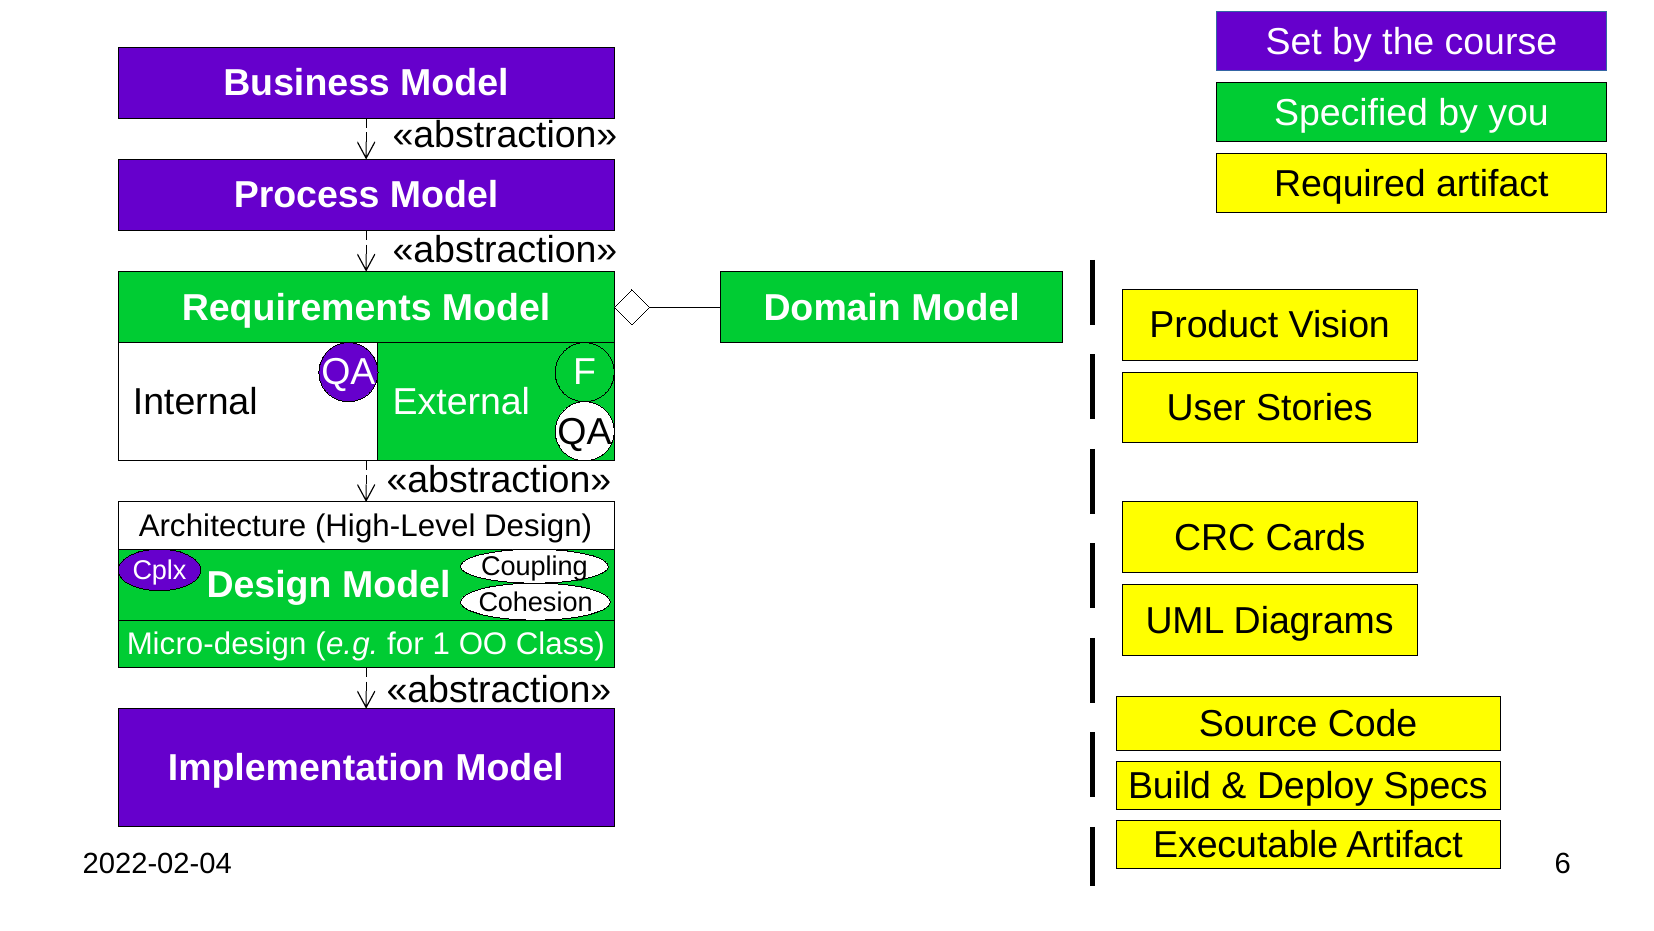

Set by the course
Specified by you
Required artifact
Business Model
«abstraction»
Process Model
«abstraction»
Requirements Model
Domain Model
Product Vision
Internal
QA
External
F
User Stories
QA
«abstraction»
Architecture
Architecture (High-Level Design)
CRC Cards
	Design Model
Cplx
Coupling
Cohesion
UML Diagrams
Micro-design (e.g. for 1 OO Class)
«abstraction»
Source Code
Implementation Model
Build & Deploy Specs
Executable Artifact
2022-02-04
6